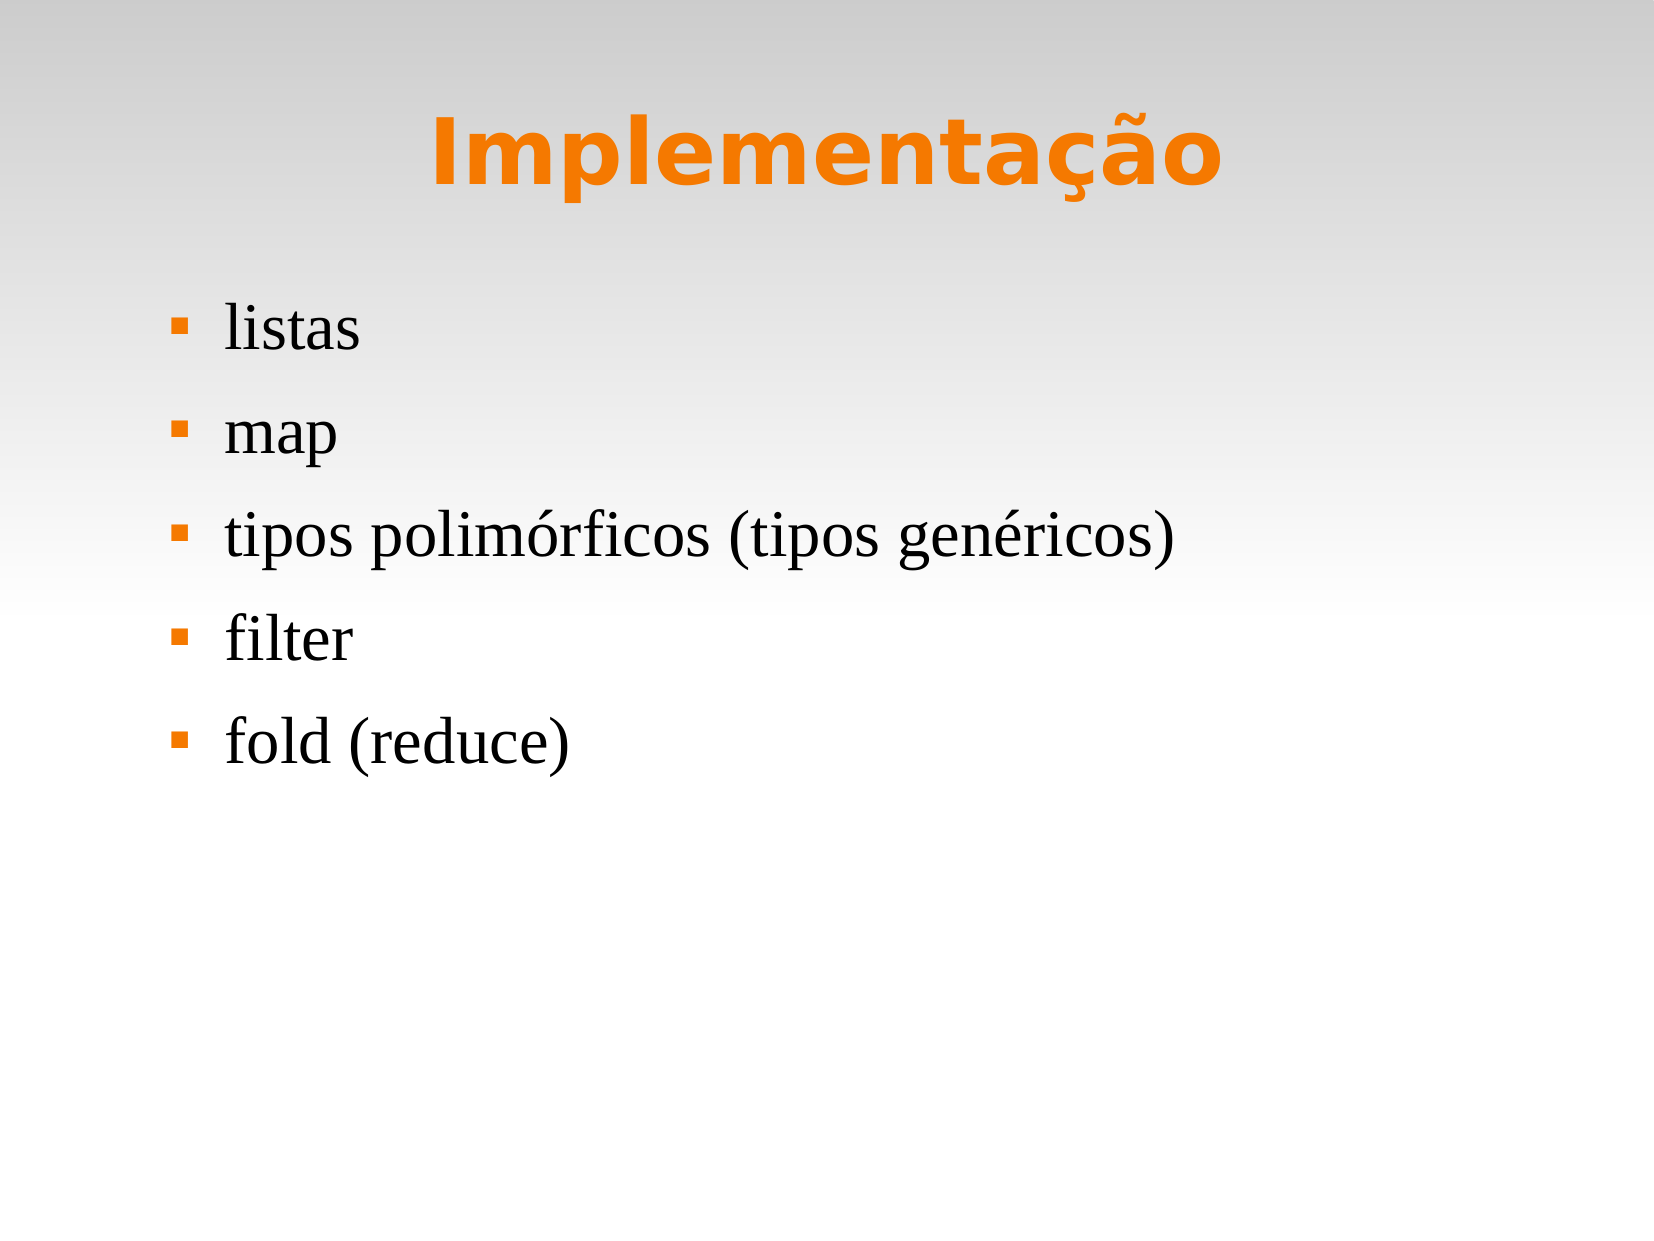

# Implementação
listas
map
tipos polimórficos (tipos genéricos)
filter
fold (reduce)